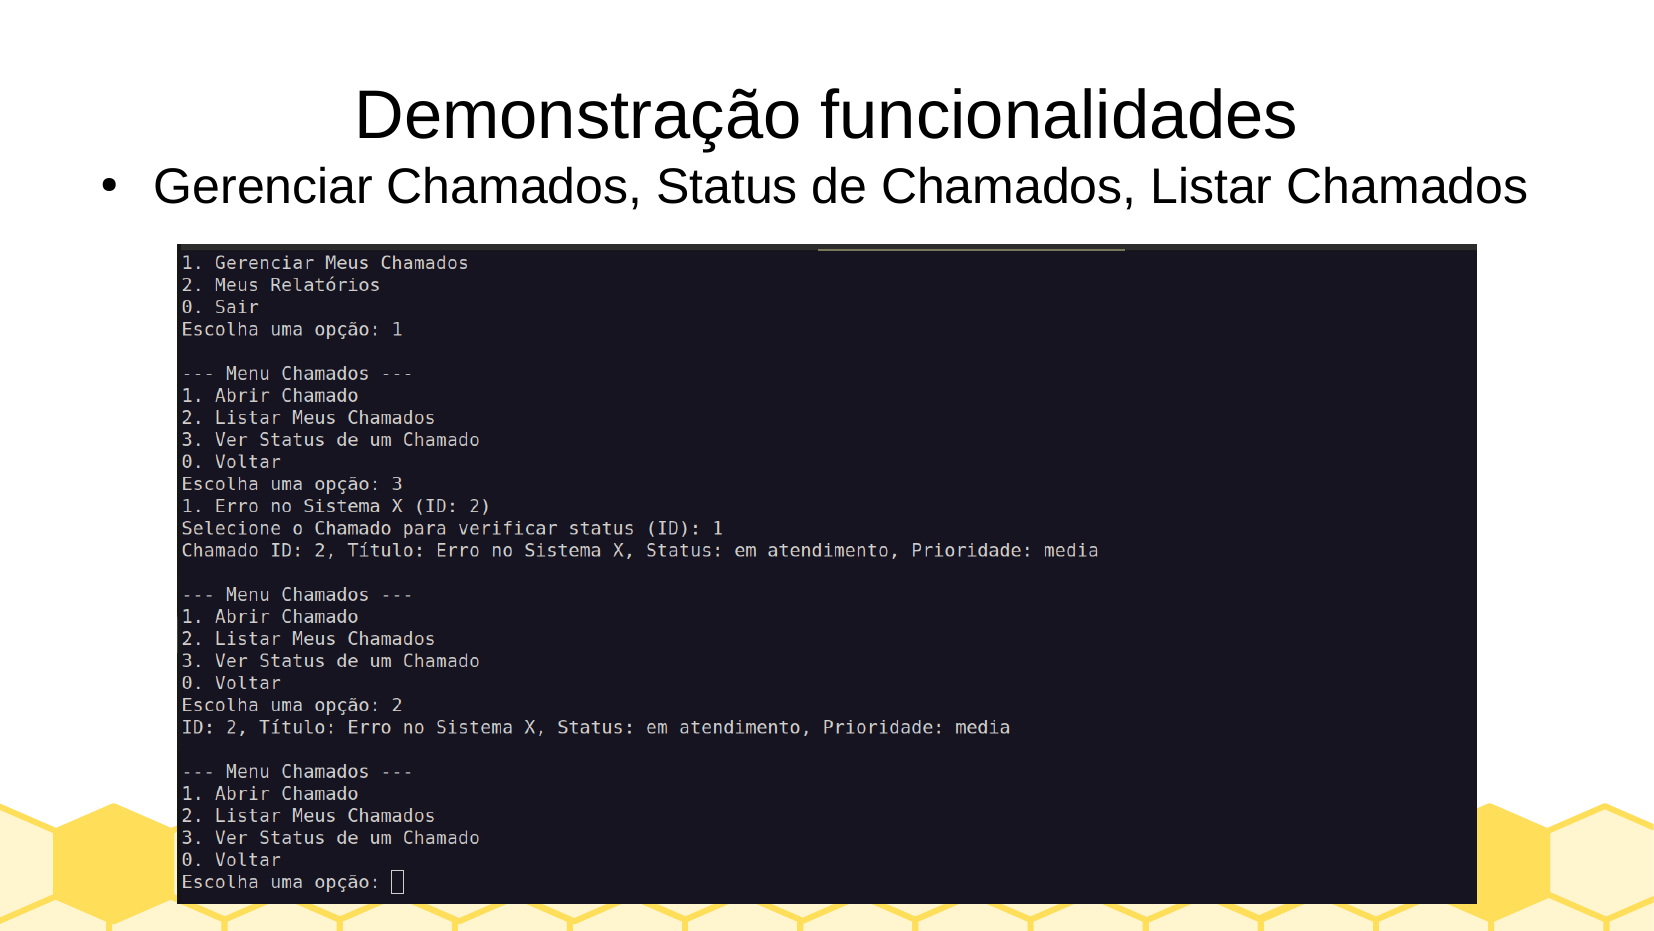

# Demonstração funcionalidades
Gerenciar Chamados, Status de Chamados, Listar Chamados